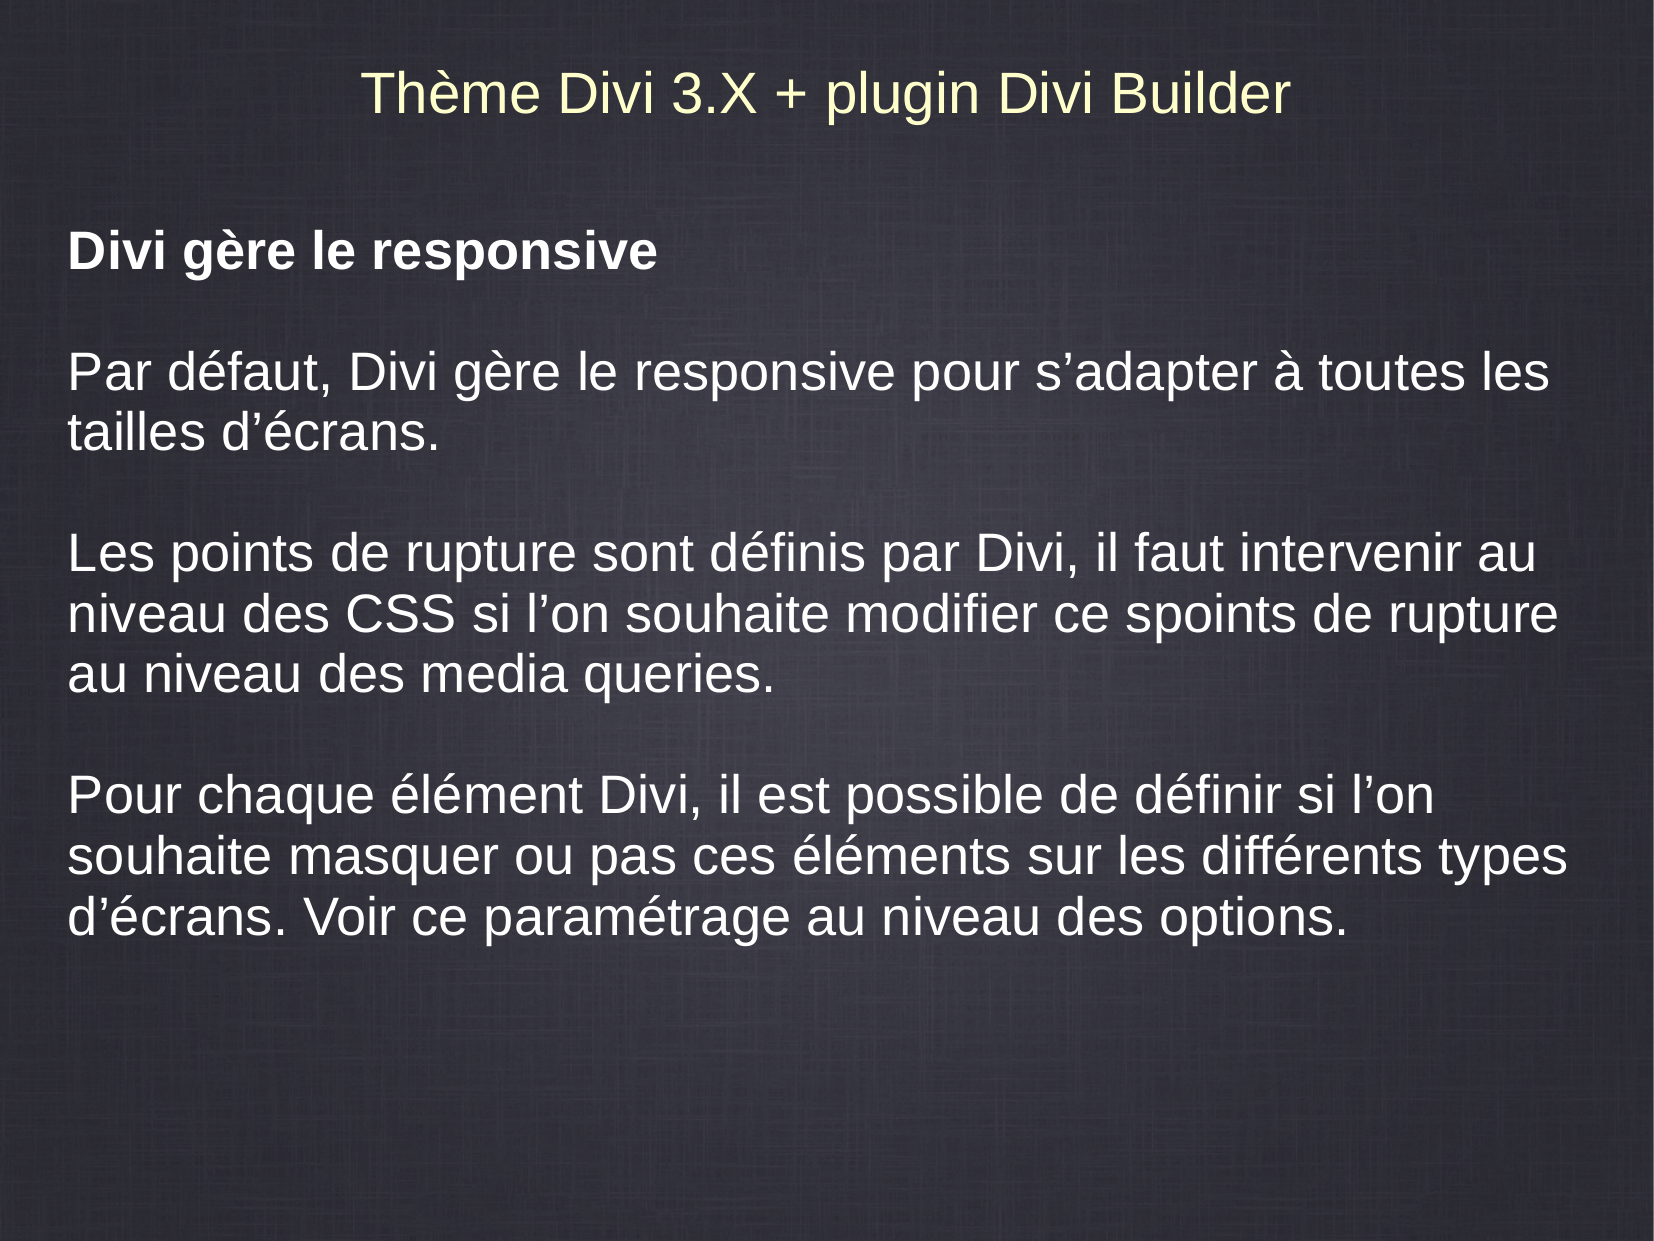

Thème Divi 3.X + plugin Divi Builder
Divi gère le responsive
Par défaut, Divi gère le responsive pour s’adapter à toutes les tailles d’écrans.
Les points de rupture sont définis par Divi, il faut intervenir au niveau des CSS si l’on souhaite modifier ce spoints de rupture au niveau des media queries.
Pour chaque élément Divi, il est possible de définir si l’on souhaite masquer ou pas ces éléments sur les différents types d’écrans. Voir ce paramétrage au niveau des options.